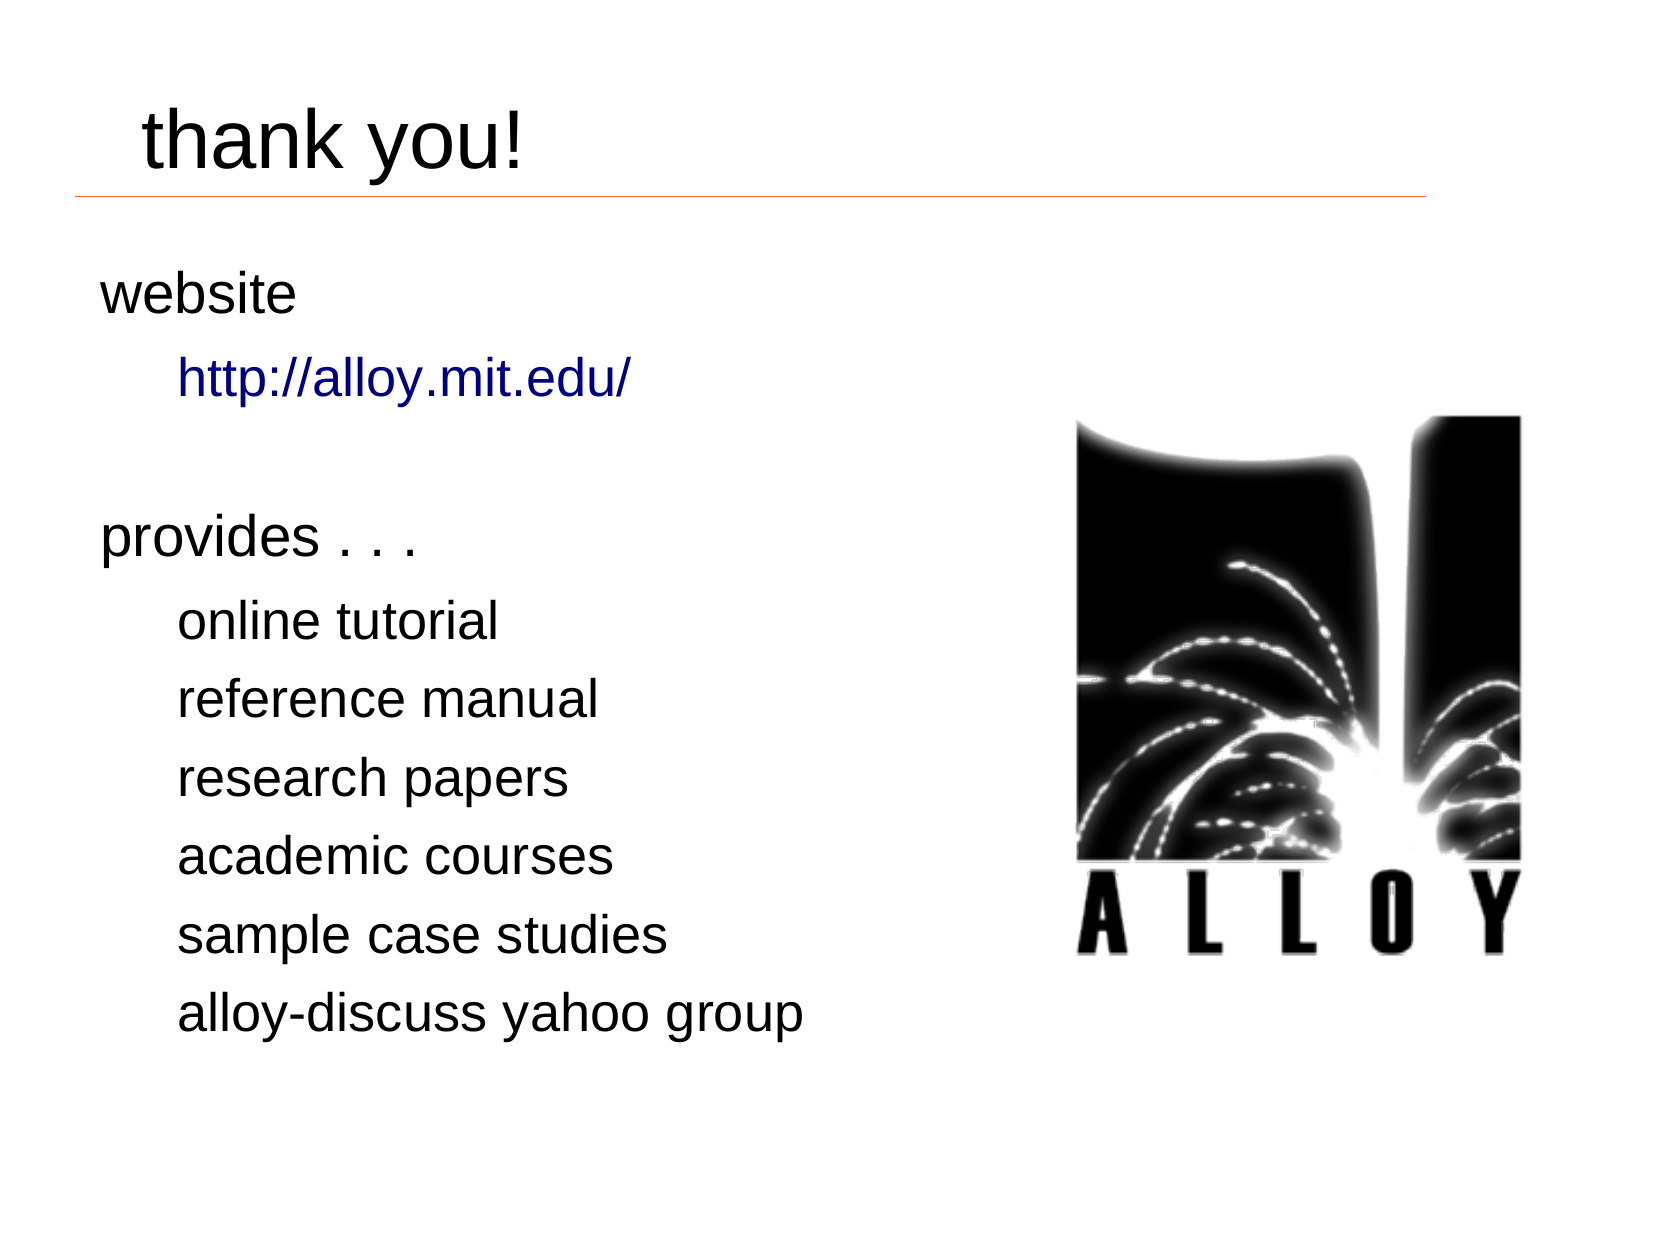

# thank you!
website
http://alloy.mit.edu/
provides . . .
online tutorial
reference manual
research papers
academic courses
sample case studies
alloy-discuss yahoo group